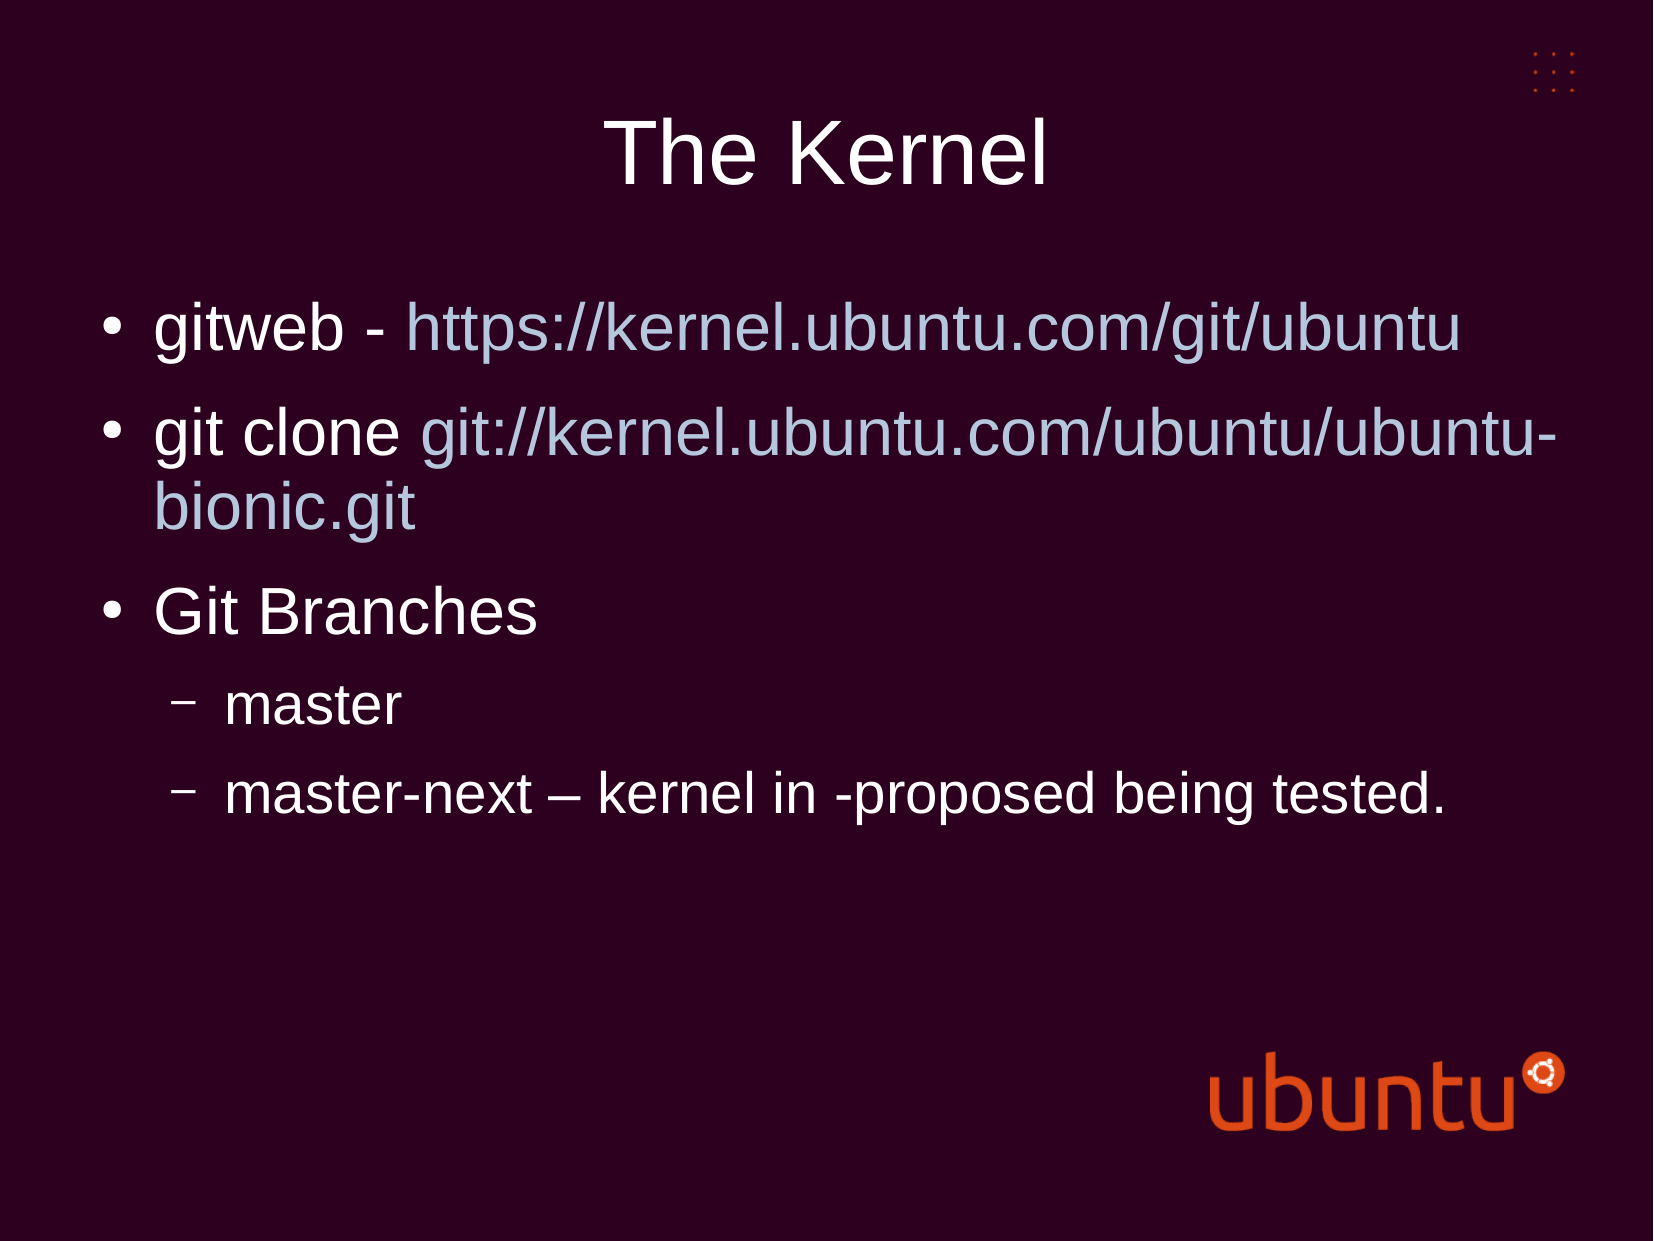

# The Kernel
gitweb - https://kernel.ubuntu.com/git/ubuntu
git clone git://kernel.ubuntu.com/ubuntu/ubuntu-bionic.git
Git Branches
master
master-next – kernel in -proposed being tested.